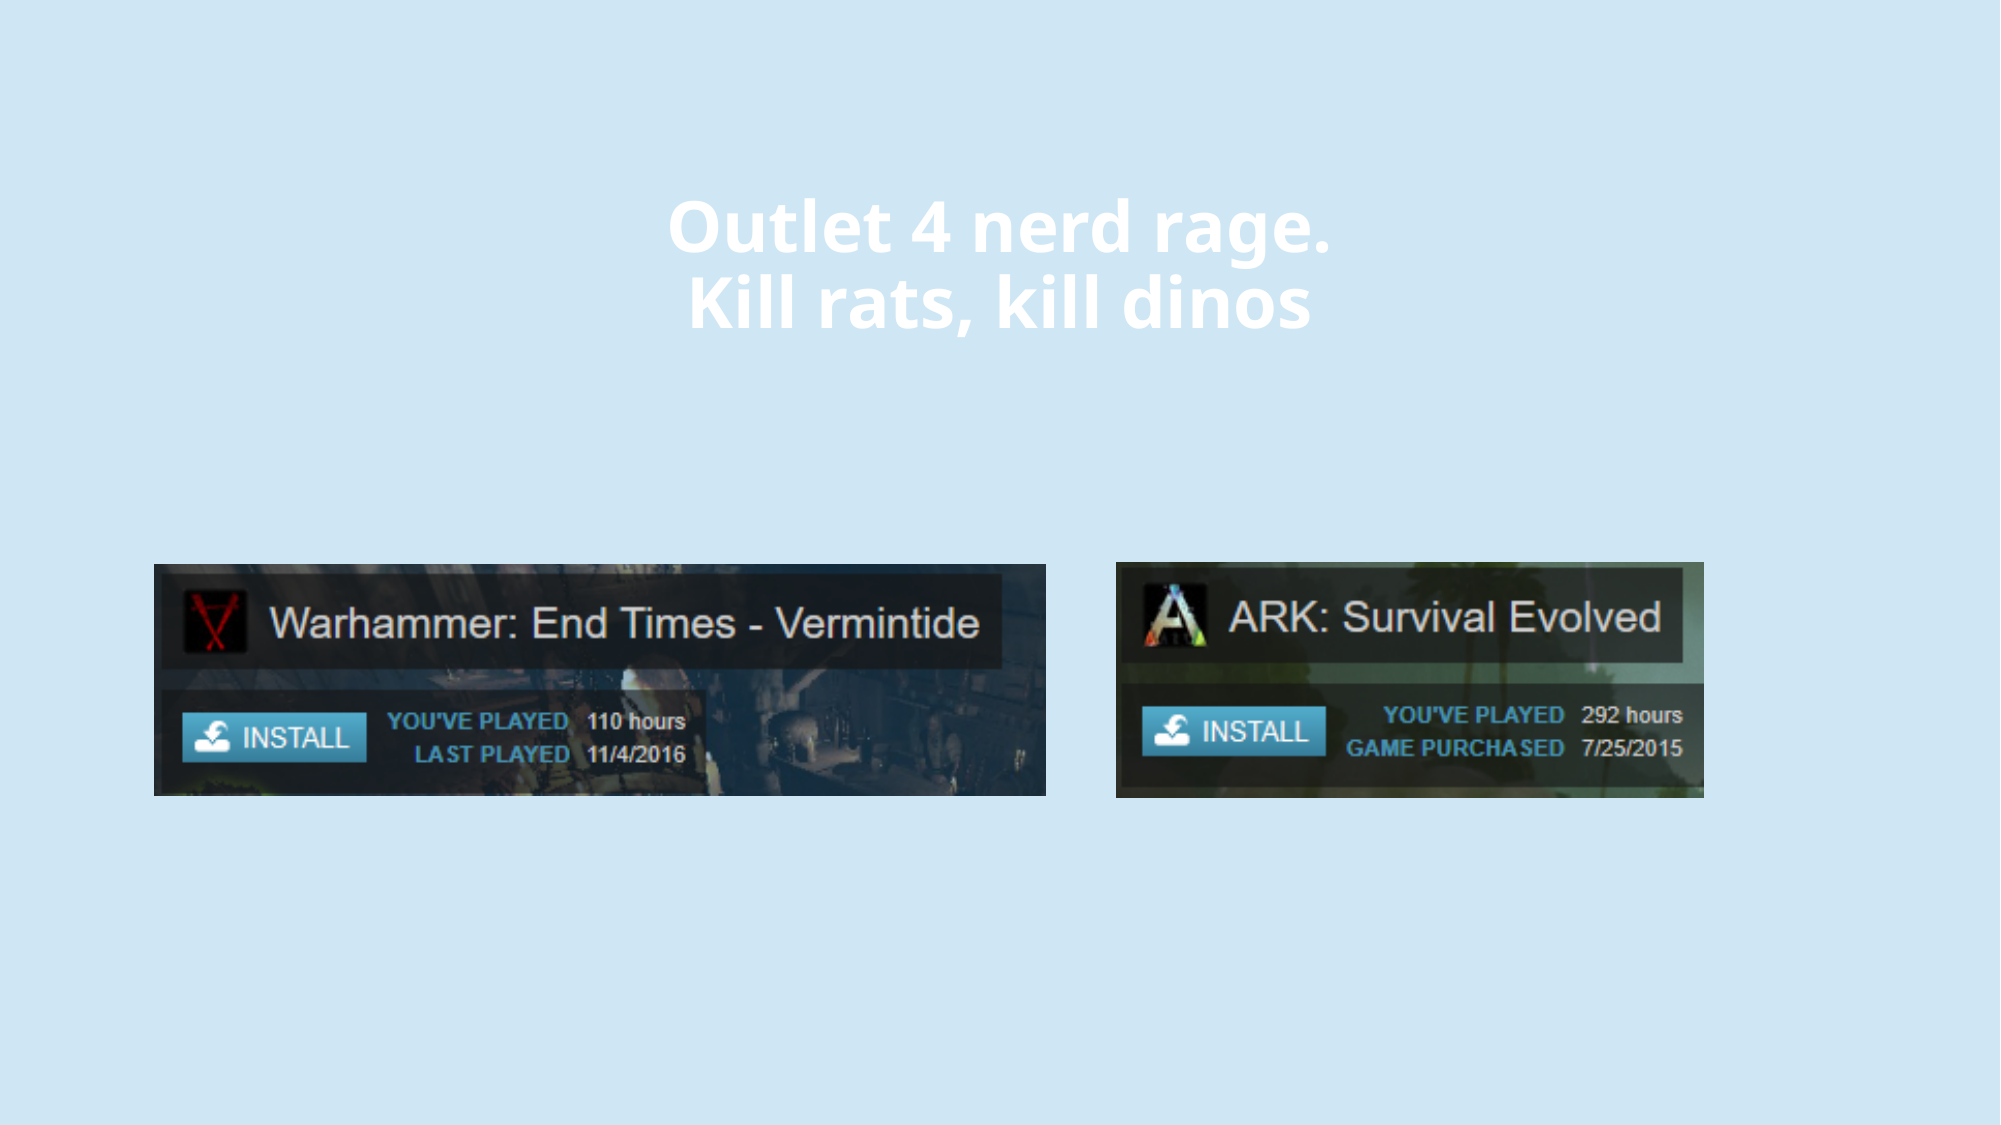

# Outlet 4 nerd rage. Kill rats, kill dinos